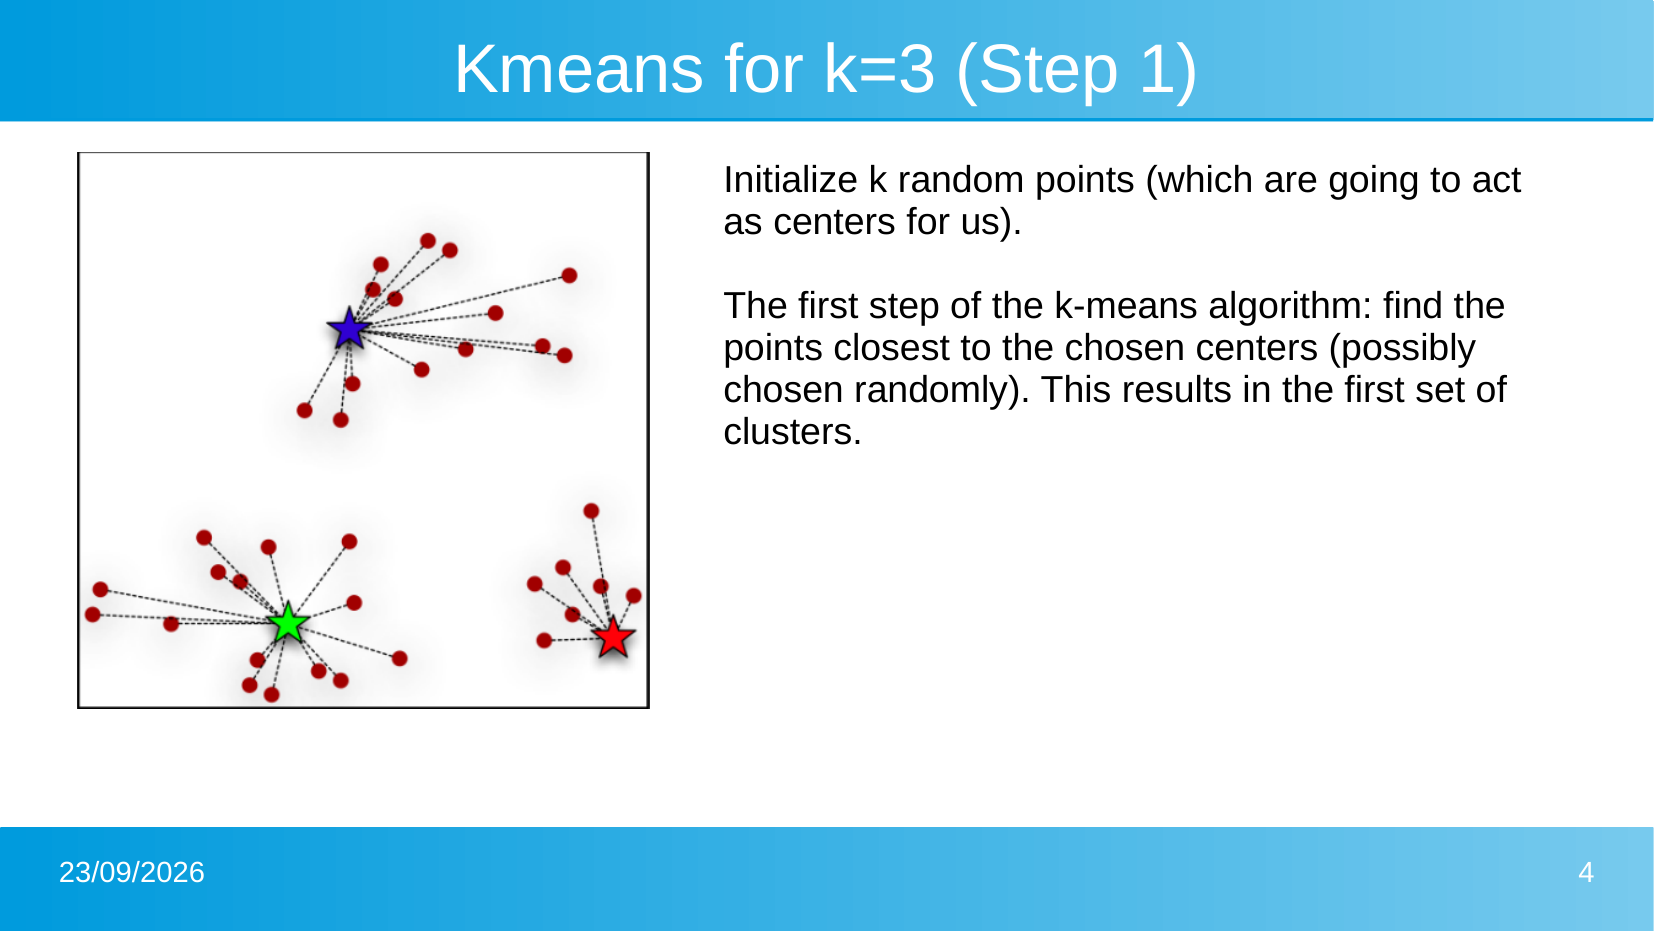

# Kmeans for k=3 (Step 1)
Initialize k random points (which are going to act as centers for us).
The first step of the k-means algorithm: find the points closest to the chosen centers (possibly chosen randomly). This results in the first set of clusters.
4